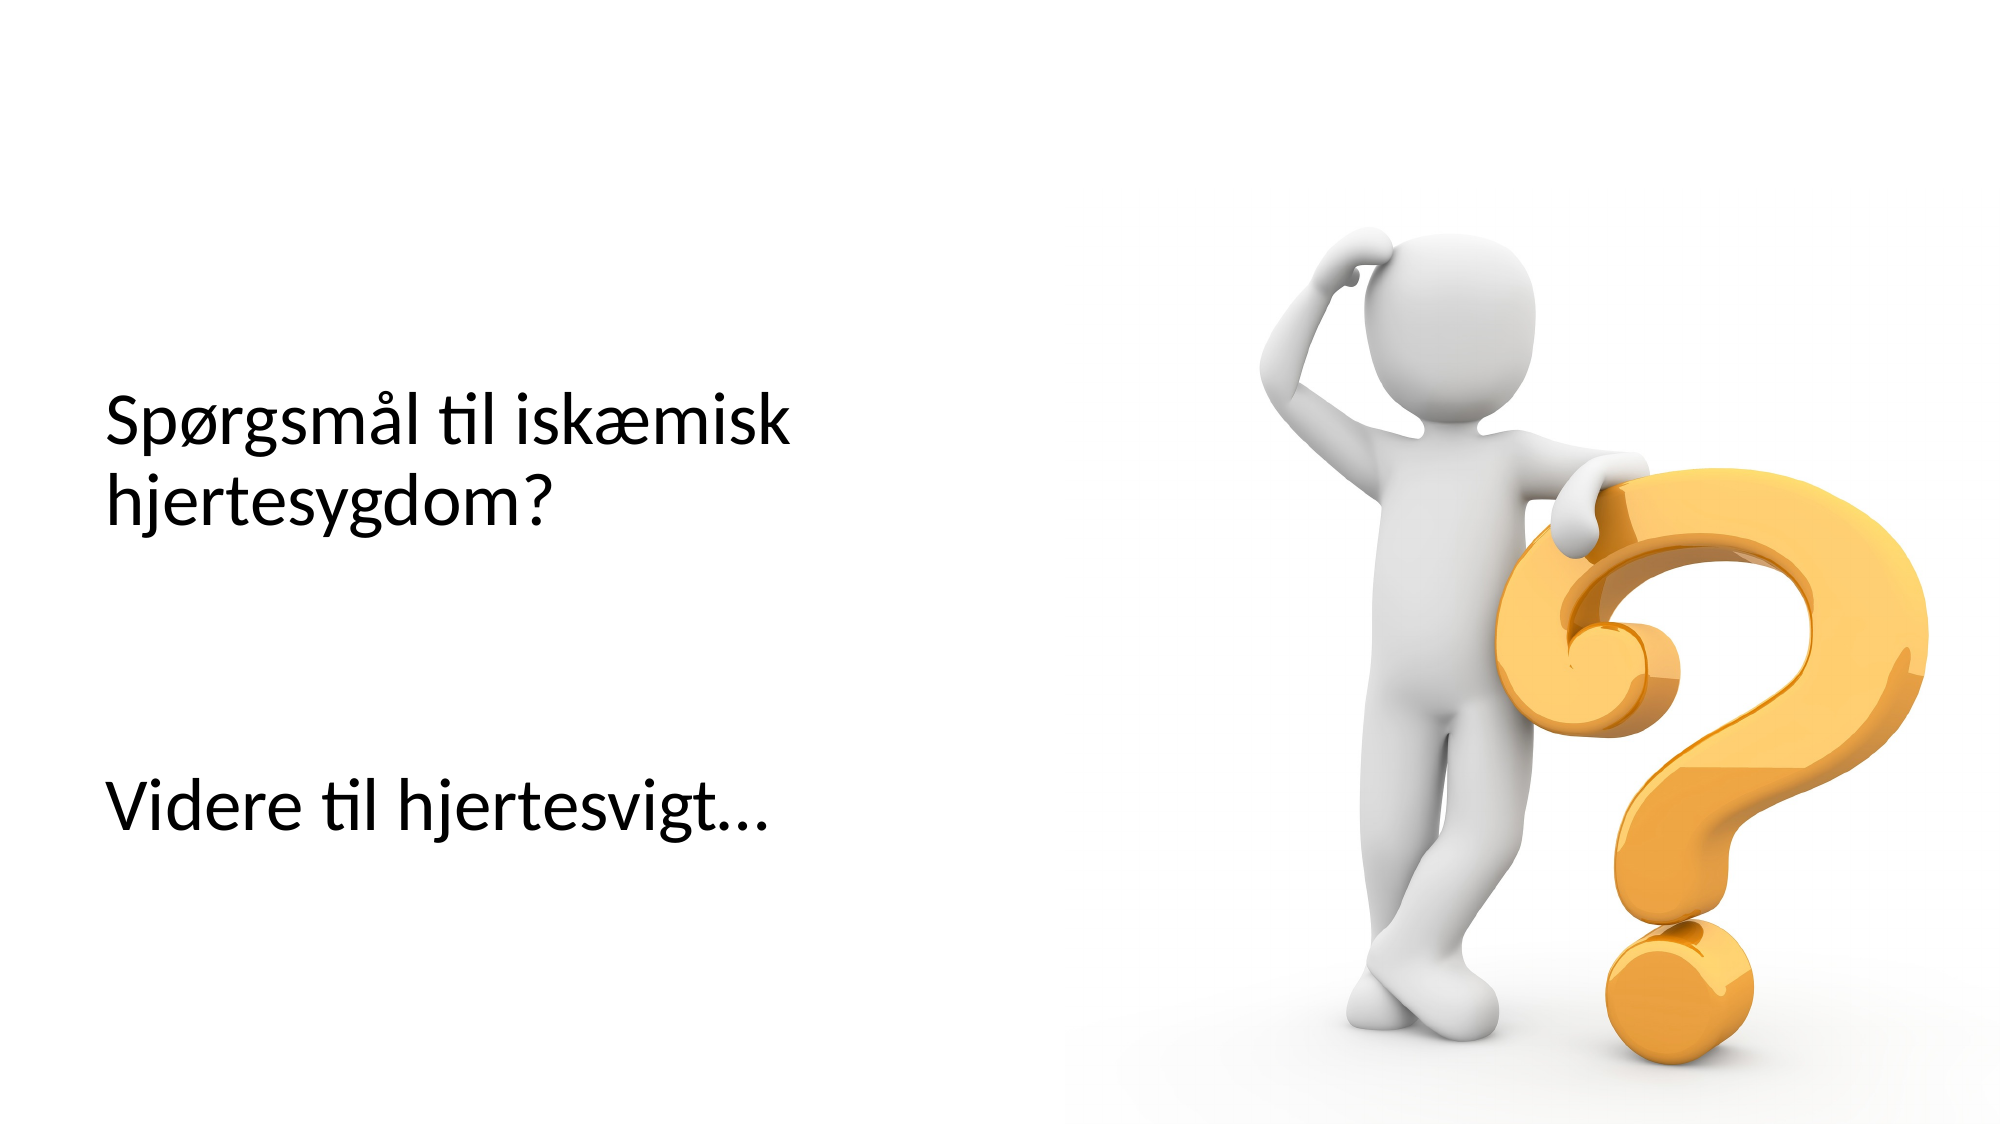

# Spørgsmål til iskæmisk hjertesygdom?
Videre til hjertesvigt…